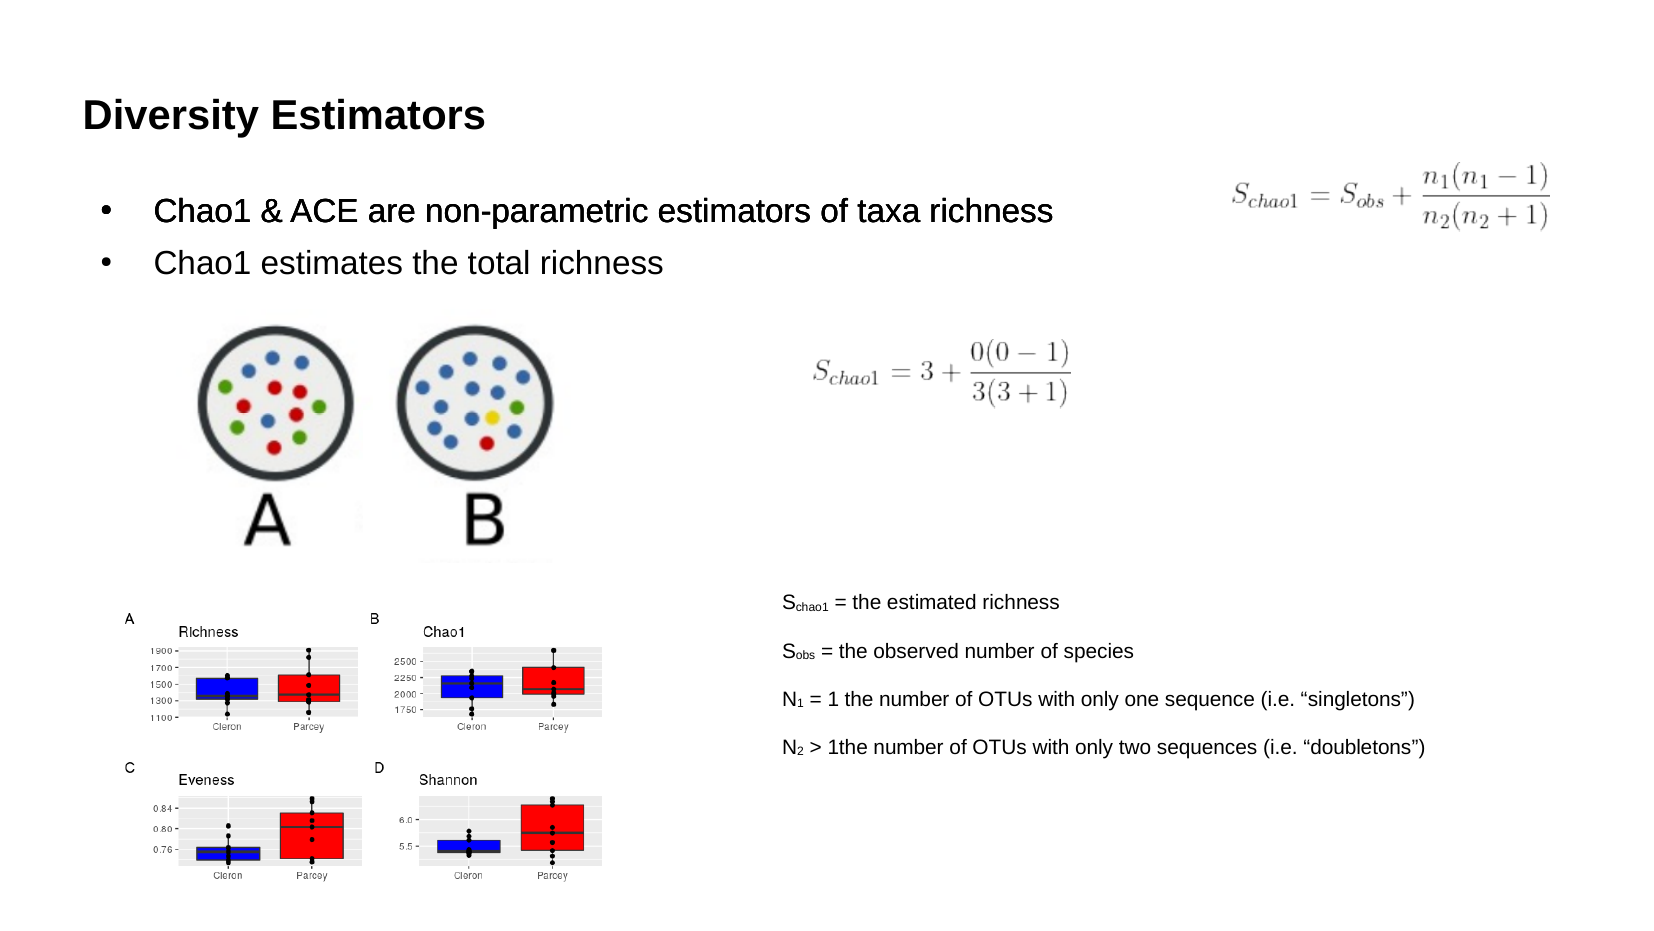

# Diversity Estimators
Chao1 & ACE are non-parametric estimators of taxa richness
Chao1 & ACE are non-parametric estimators of taxa richness
Chao1 & ACE are non-parametric estimators of taxa richness
Chao1 estimates the total richness
Schao1 = the estimated richness
Sobs = the observed number of species
N1 = 1 the number of OTUs with only one sequence (i.e. “singletons”)
N2 > 1the number of OTUs with only two sequences (i.e. “doubletons”)